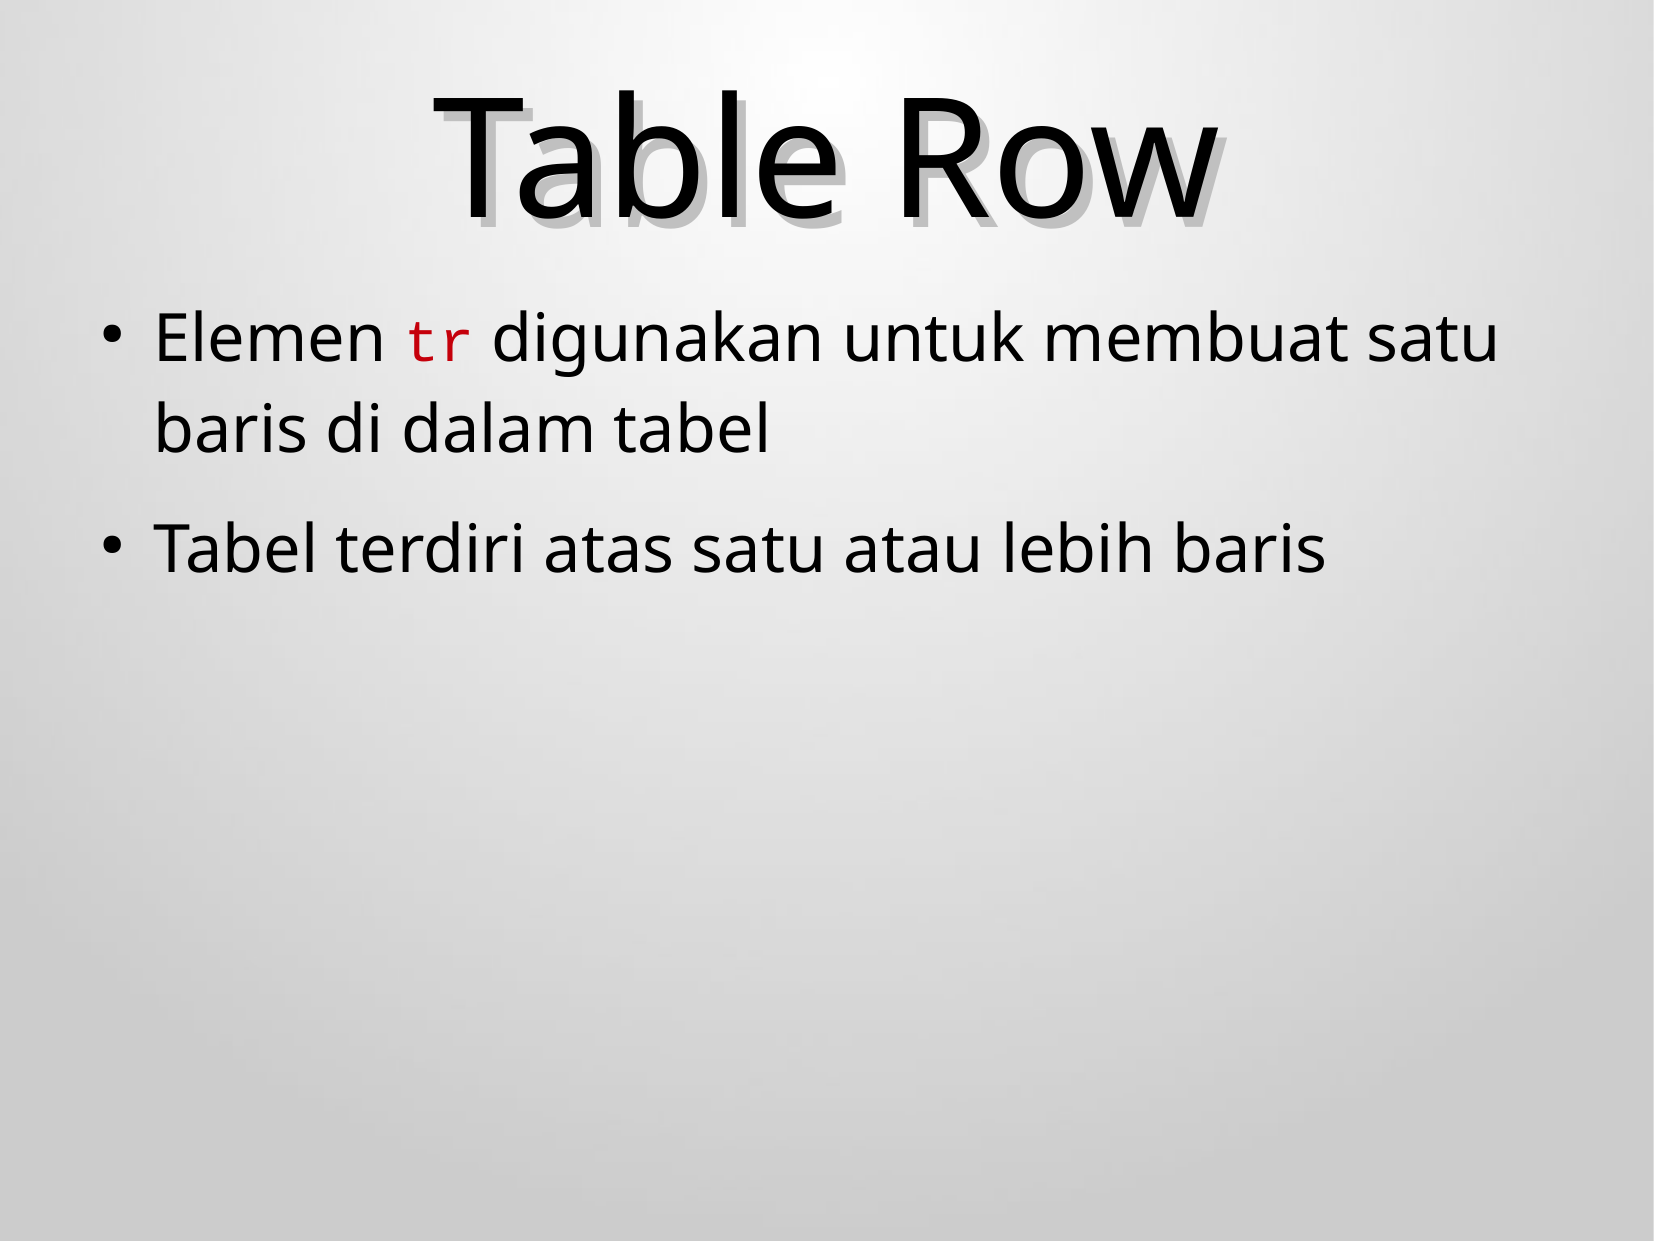

# Table Row
Elemen tr digunakan untuk membuat satu baris di dalam tabel
Tabel terdiri atas satu atau lebih baris